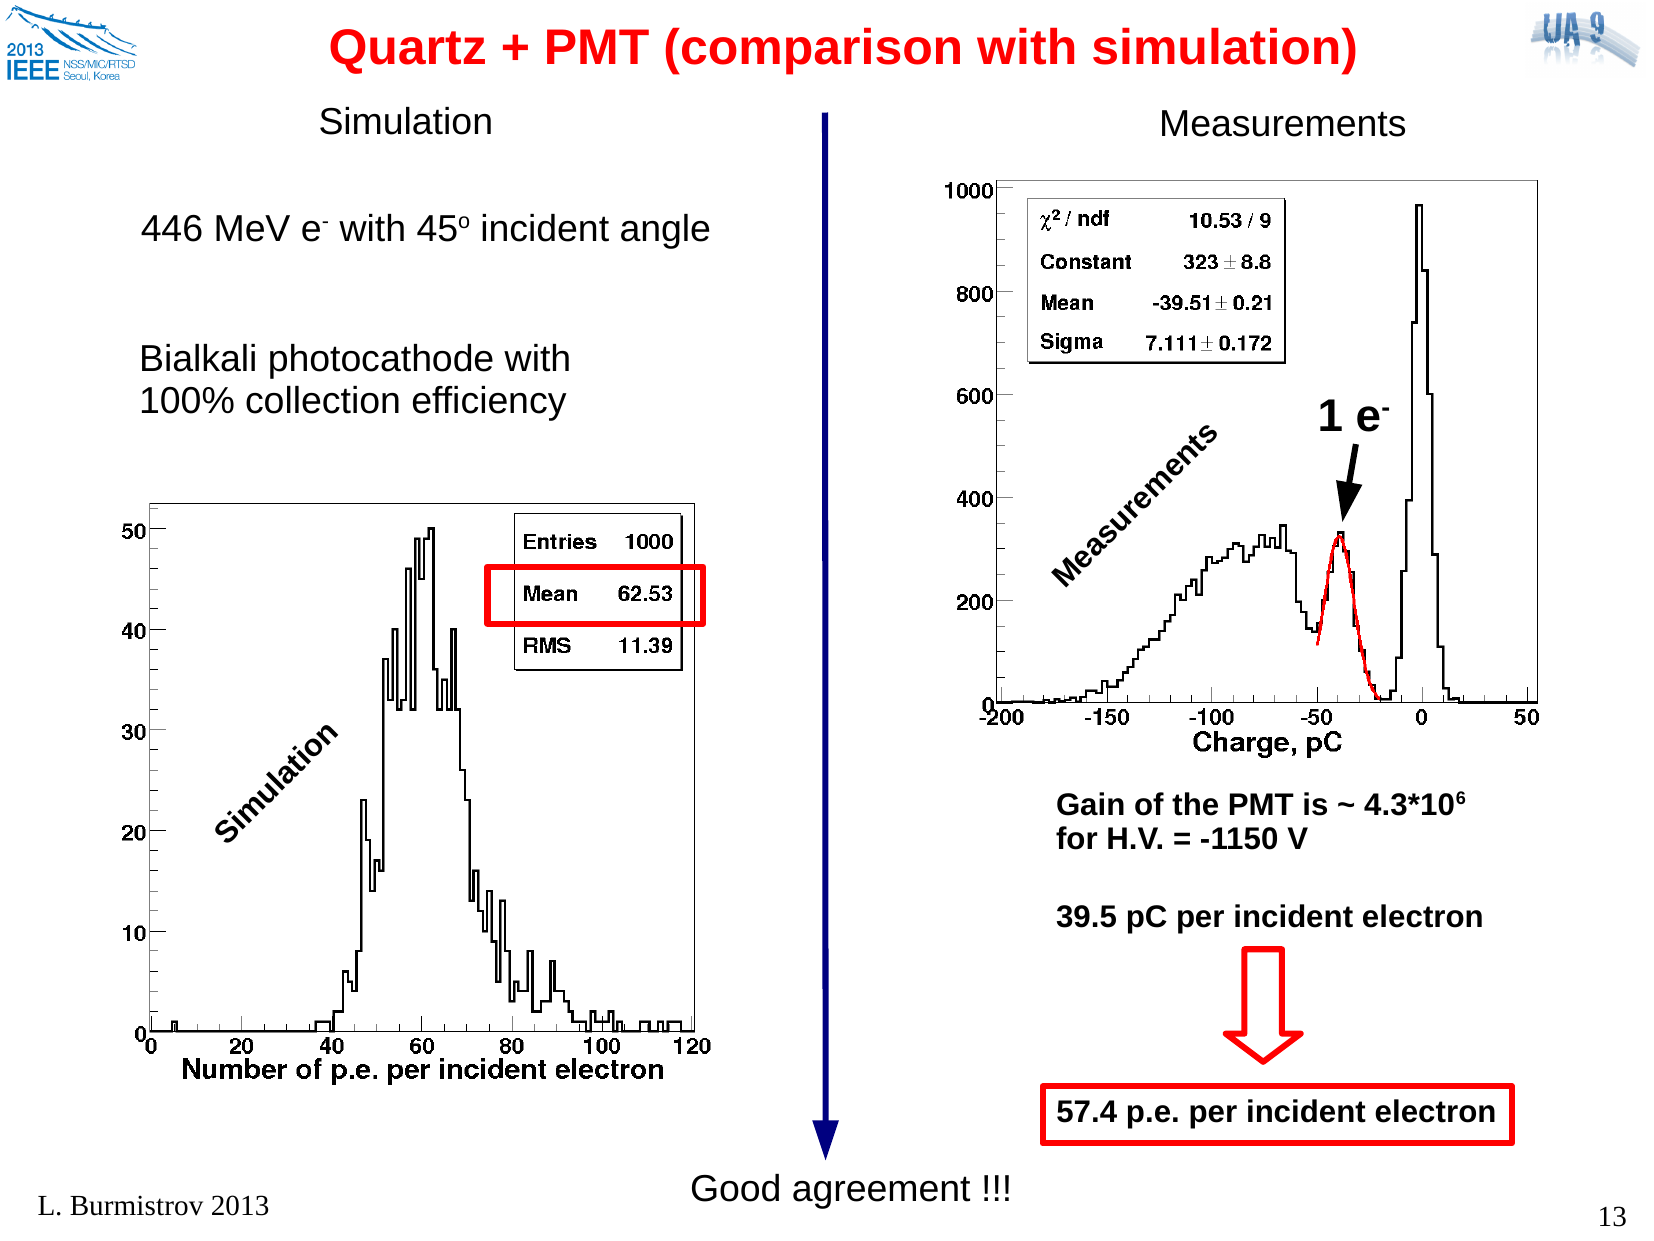

Quartz + PMT (comparison with simulation)
Simulation
Measurements
446 MeV e- with 45o incident angle
Bialkali photocathode with 100% collection efficiency
1 e-
Measurements
Simulation
Gain of the PMT is ~ 4.3*106 for H.V. = -1150 V
39.5 pC per incident electron
57.4 p.e. per incident electron
Good agreement !!!
L. Burmistrov 2013
13